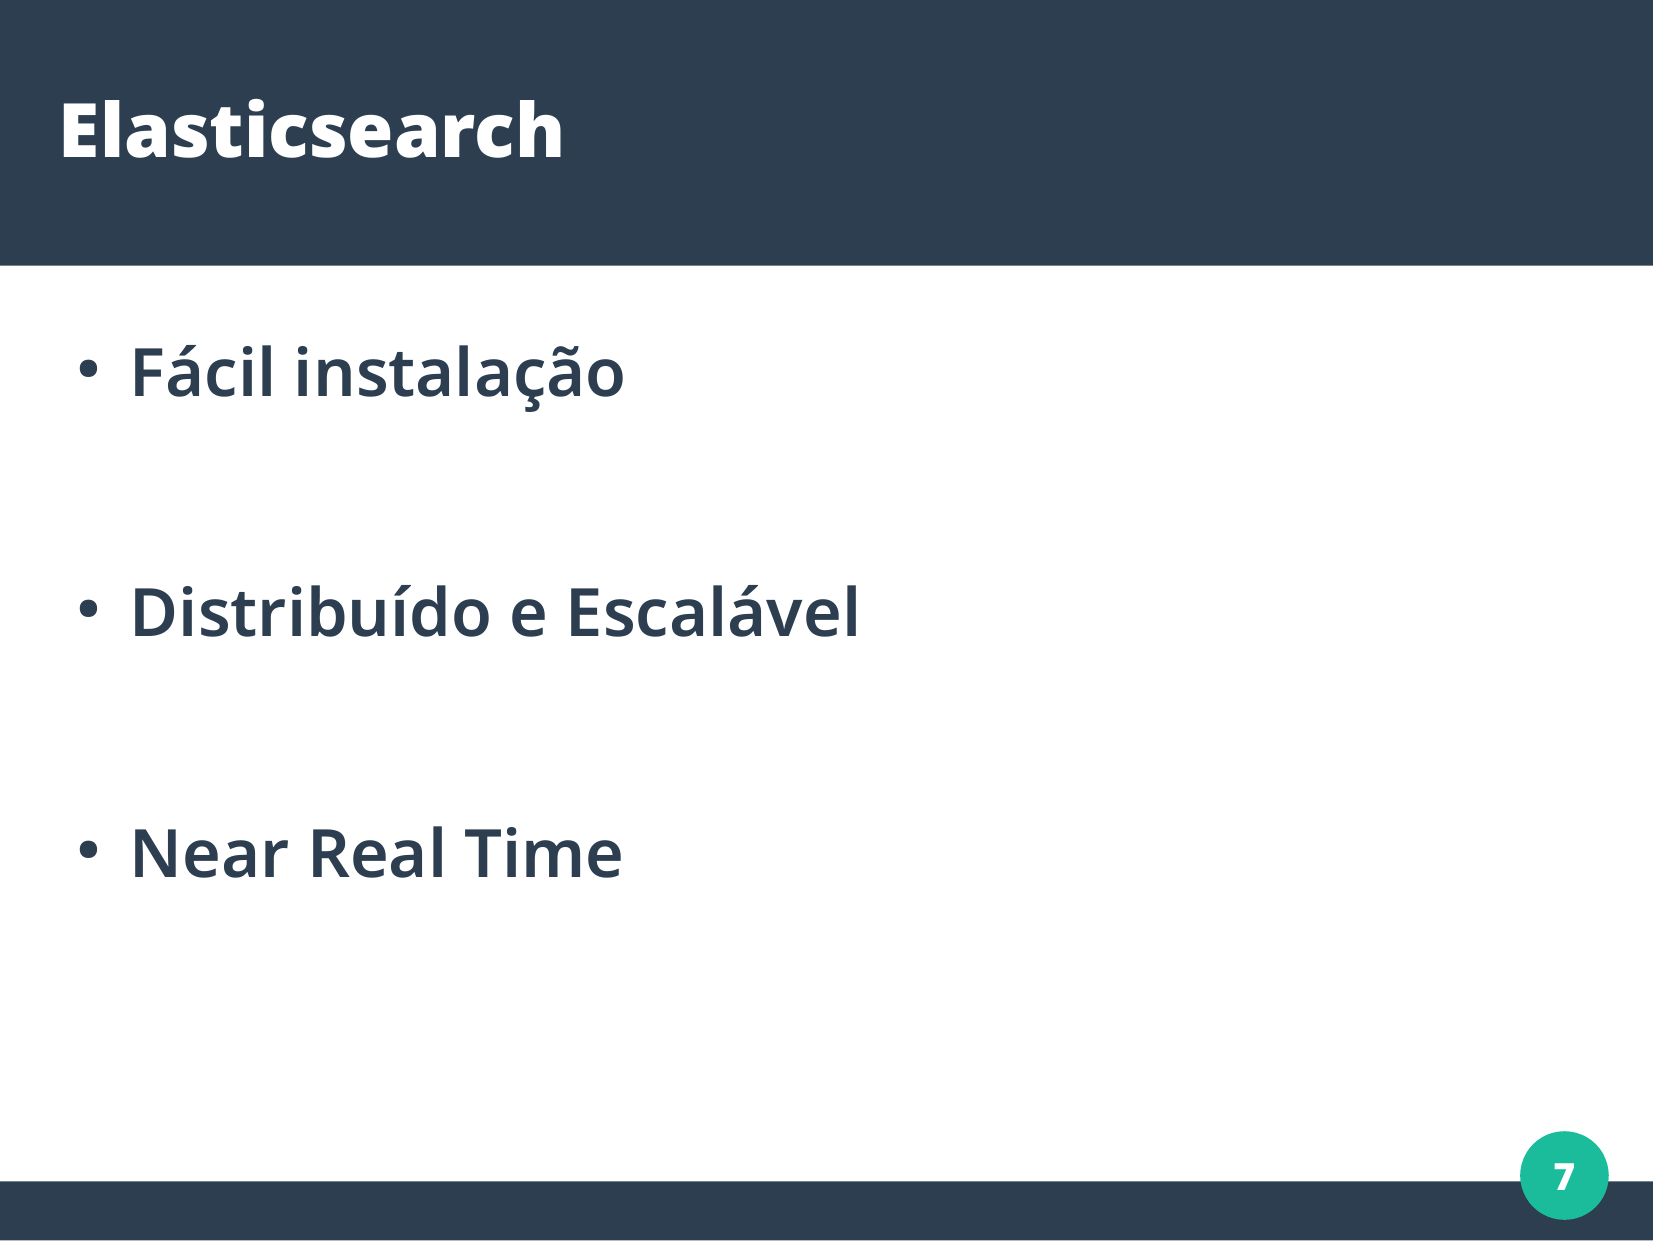

# Elasticsearch
Fácil instalação
Distribuído e Escalável
Near Real Time
7